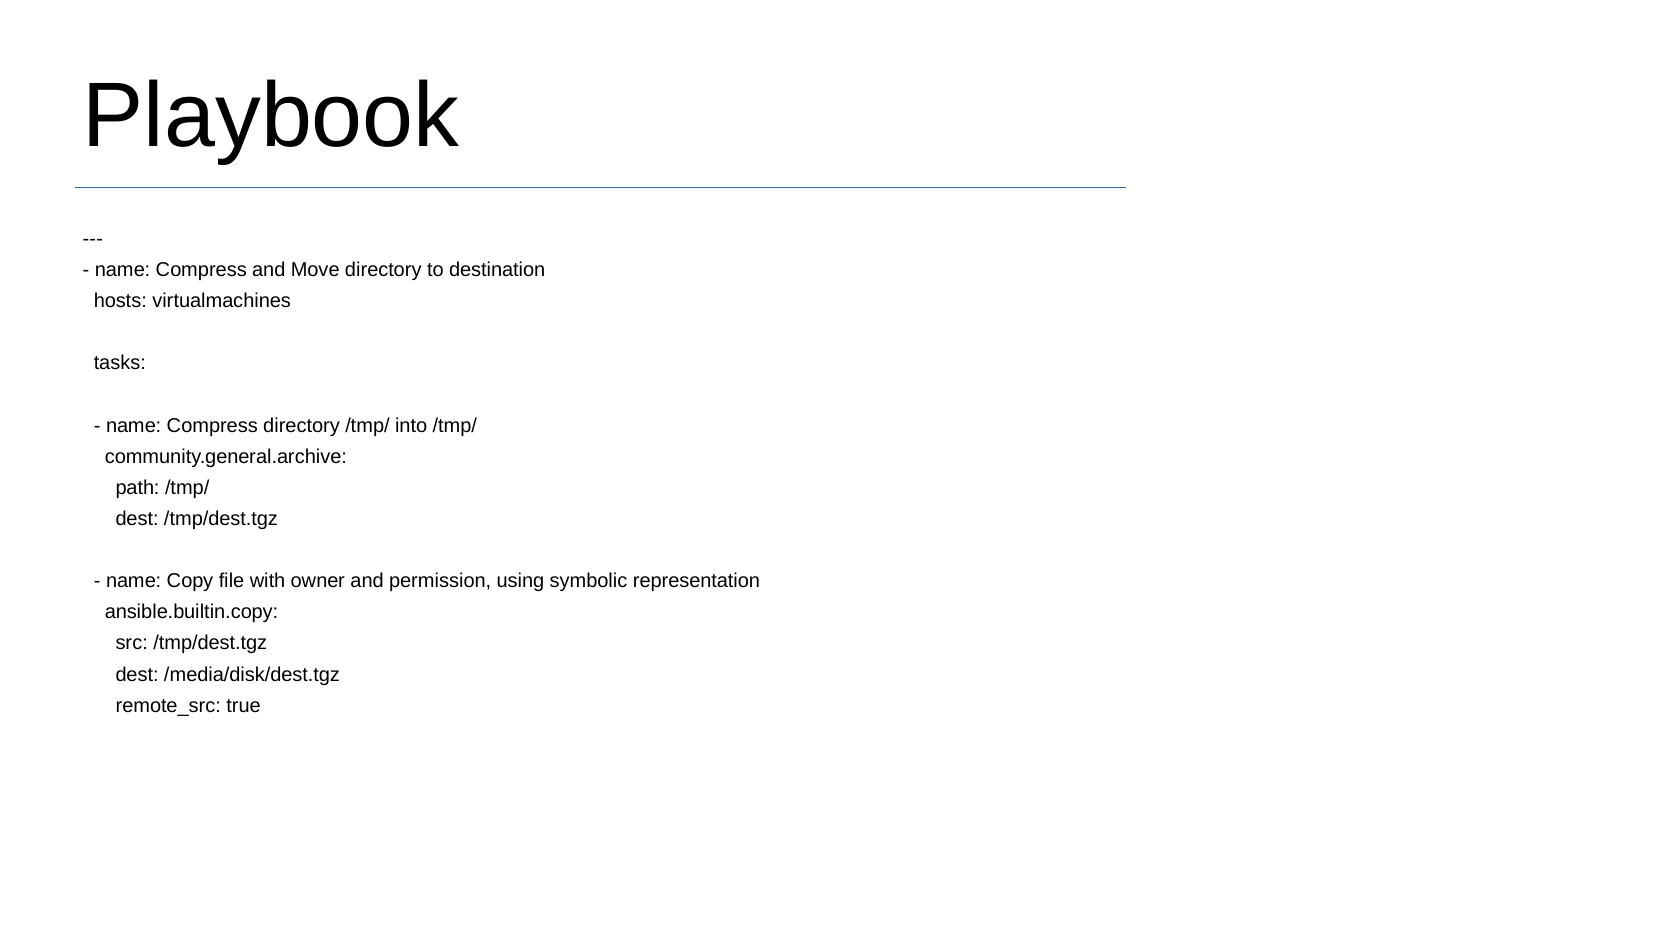

# Playbook
---
- name: Compress and Move directory to destination
 hosts: virtualmachines
 tasks:
 - name: Compress directory /tmp/ into /tmp/
 community.general.archive:
 path: /tmp/
 dest: /tmp/dest.tgz
 - name: Copy file with owner and permission, using symbolic representation
 ansible.builtin.copy:
 src: /tmp/dest.tgz
 dest: /media/disk/dest.tgz
 remote_src: true